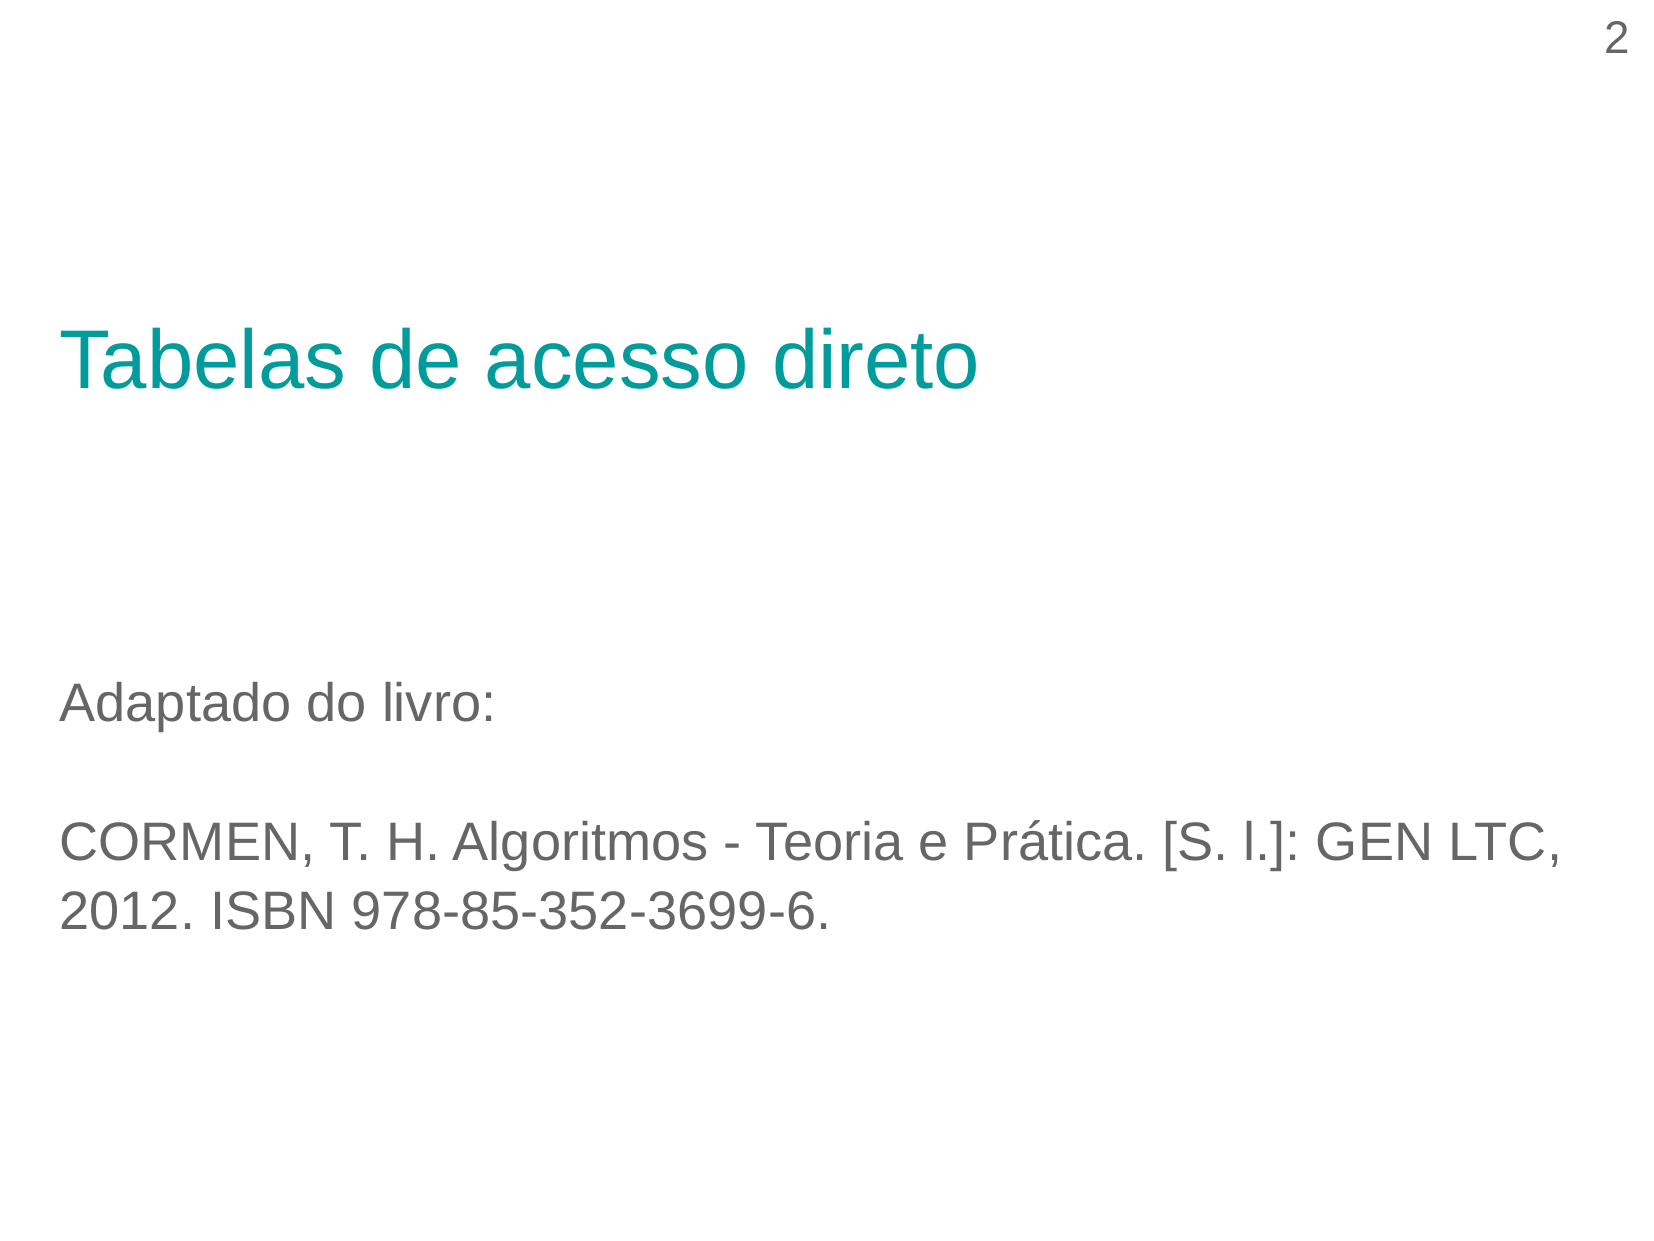

2
# Tabelas de acesso direto Adaptado do livro: CORMEN, T. H. Algoritmos - Teoria e Prática. [S. l.]: GEN LTC, 2012. ISBN 978-85-352-3699-6.